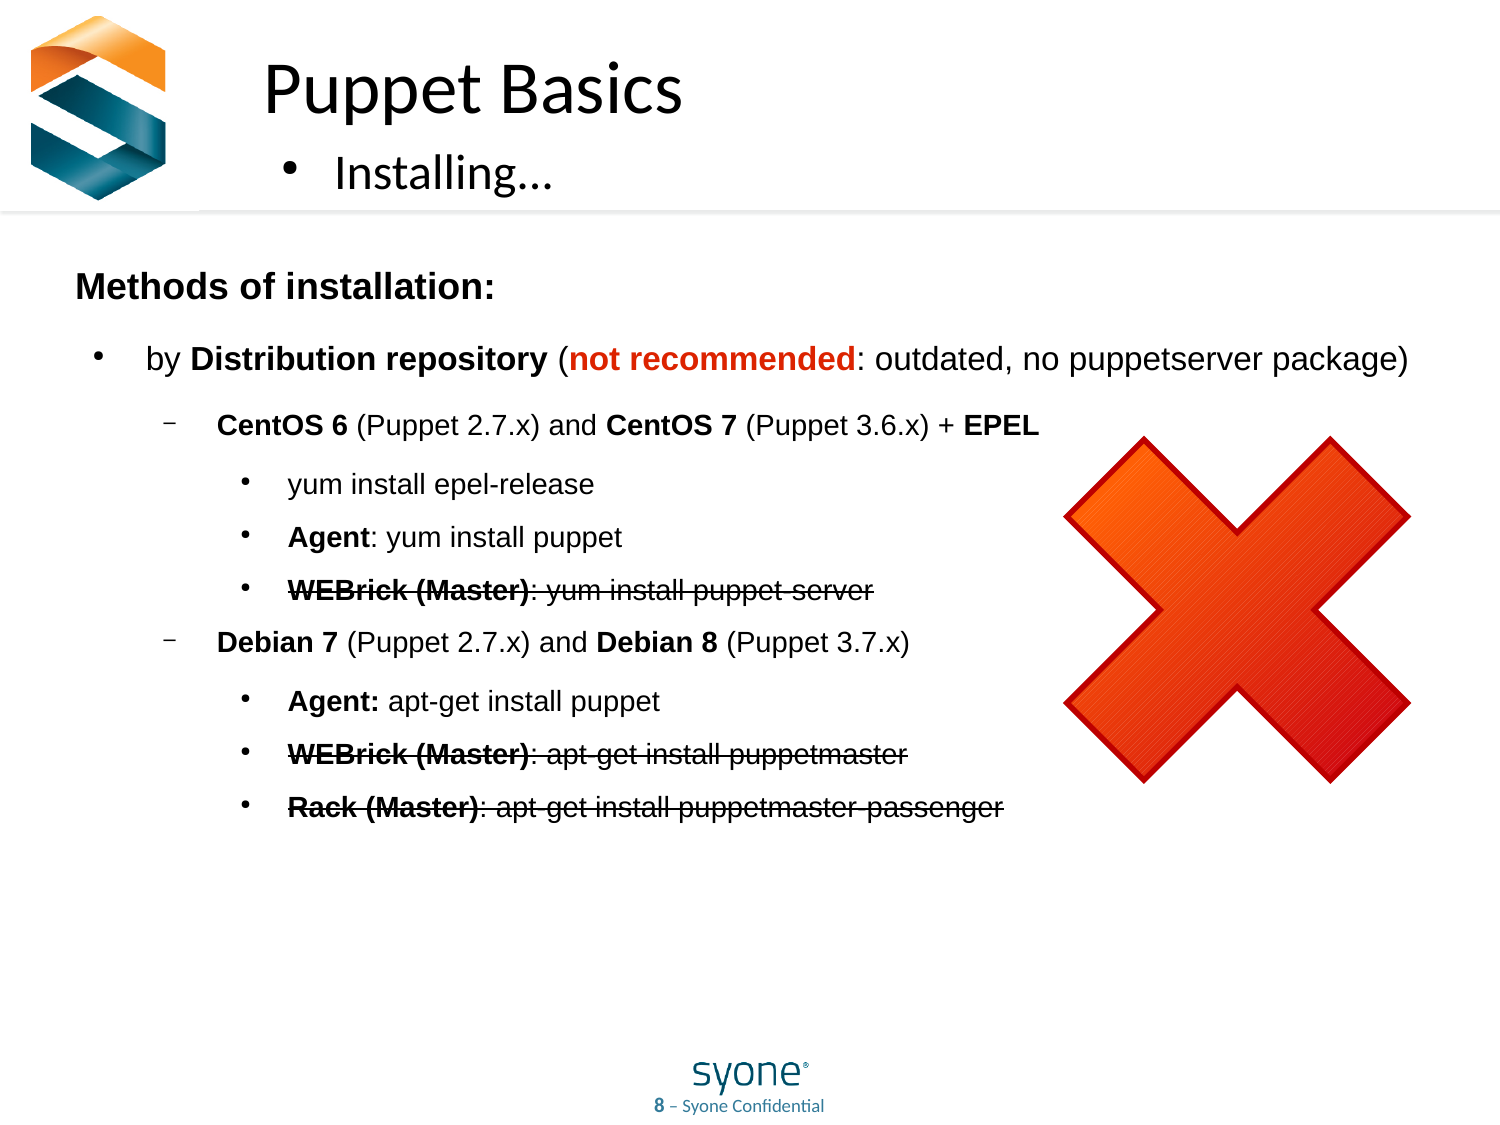

# Puppet Basics
Installing...
Methods of installation:
by Distribution repository (not recommended: outdated, no puppetserver package)
CentOS 6 (Puppet 2.7.x) and CentOS 7 (Puppet 3.6.x) + EPEL
yum install epel-release
Agent: yum install puppet
WEBrick (Master): yum install puppet-server
Debian 7 (Puppet 2.7.x) and Debian 8 (Puppet 3.7.x)
Agent: apt-get install puppet
WEBrick (Master): apt-get install puppetmaster
Rack (Master): apt-get install puppetmaster-passenger